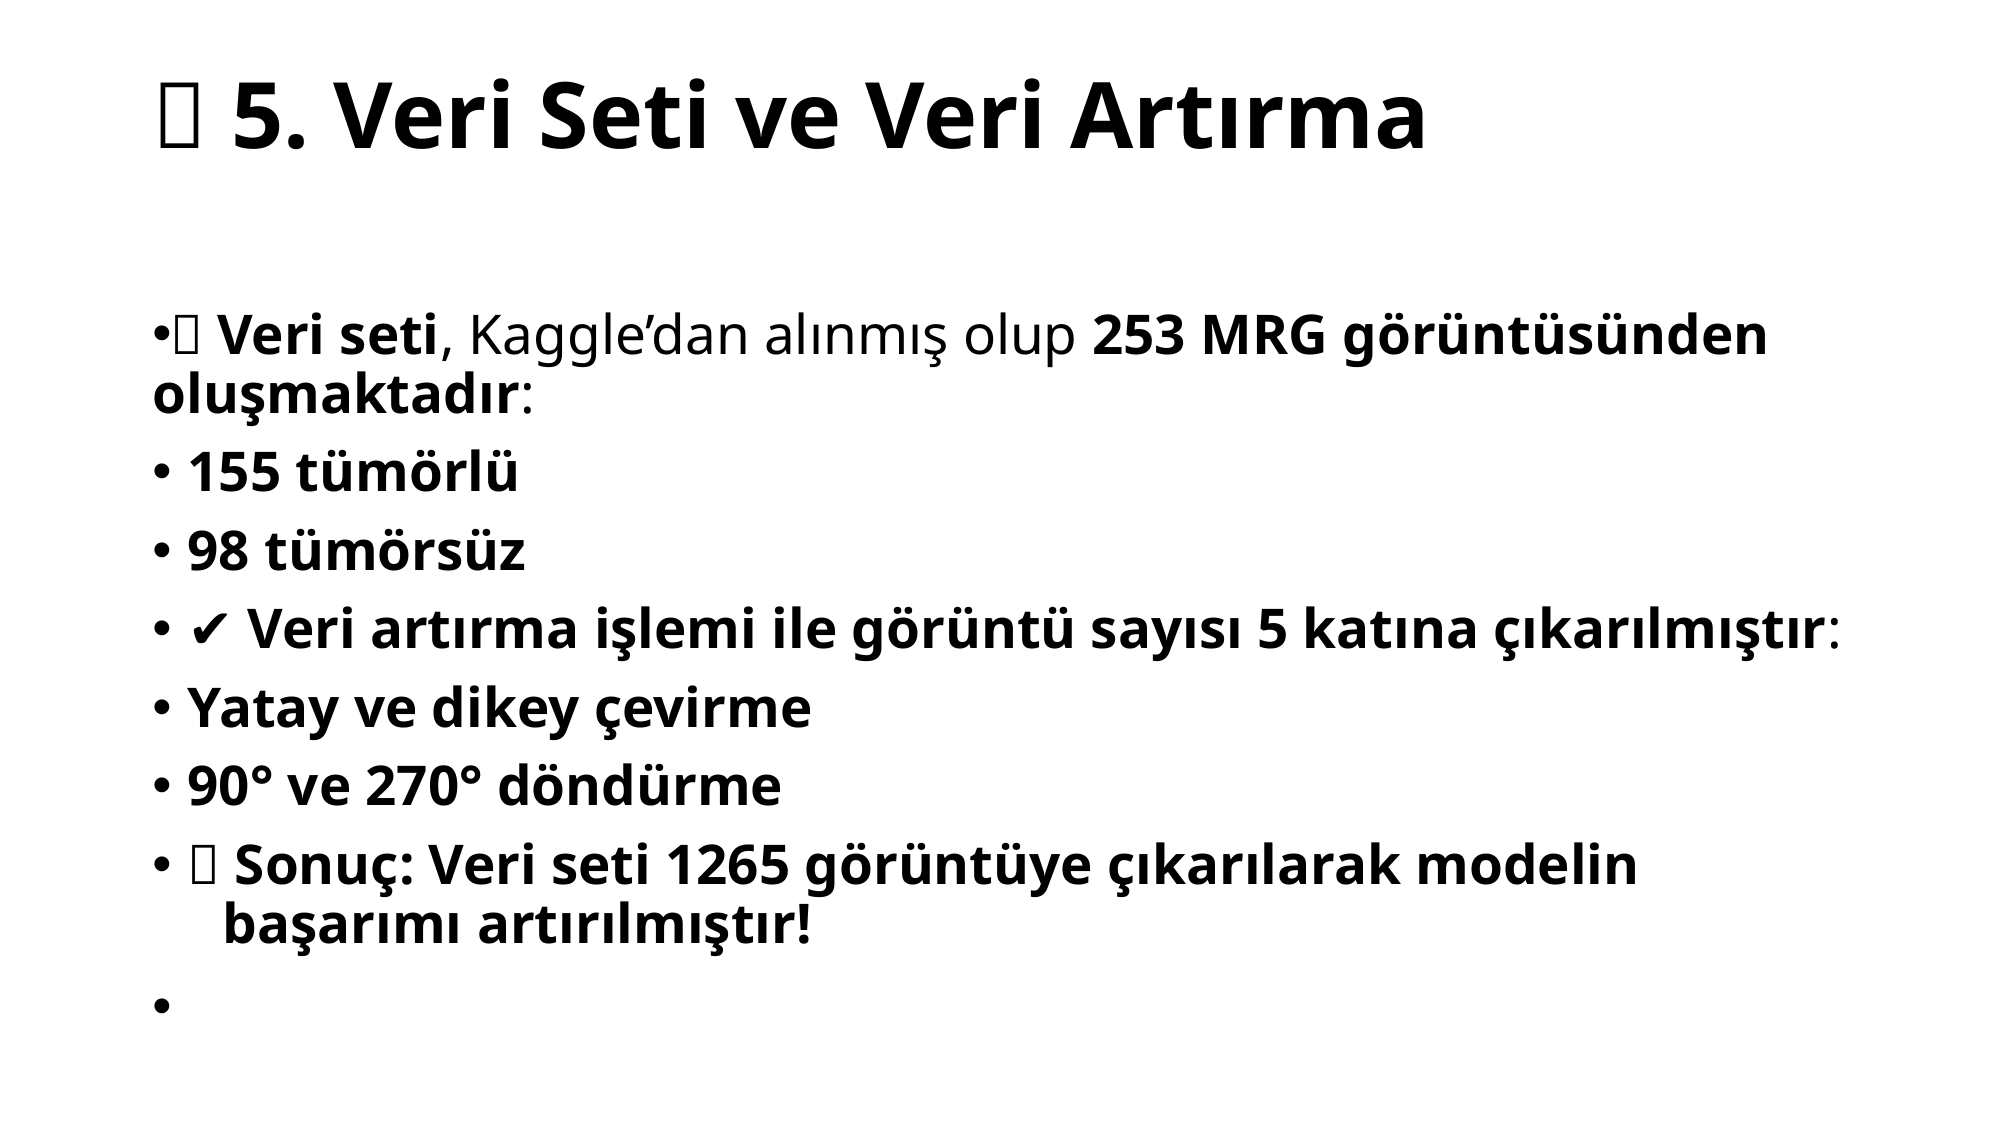

# 📌 5. Veri Seti ve Veri Artırma
📌 Veri seti, Kaggle’dan alınmış olup 253 MRG görüntüsünden oluşmaktadır:
155 tümörlü
98 tümörsüz
✔ Veri artırma işlemi ile görüntü sayısı 5 katına çıkarılmıştır:
Yatay ve dikey çevirme
90° ve 270° döndürme
📌 Sonuç: Veri seti 1265 görüntüye çıkarılarak modelin başarımı artırılmıştır!